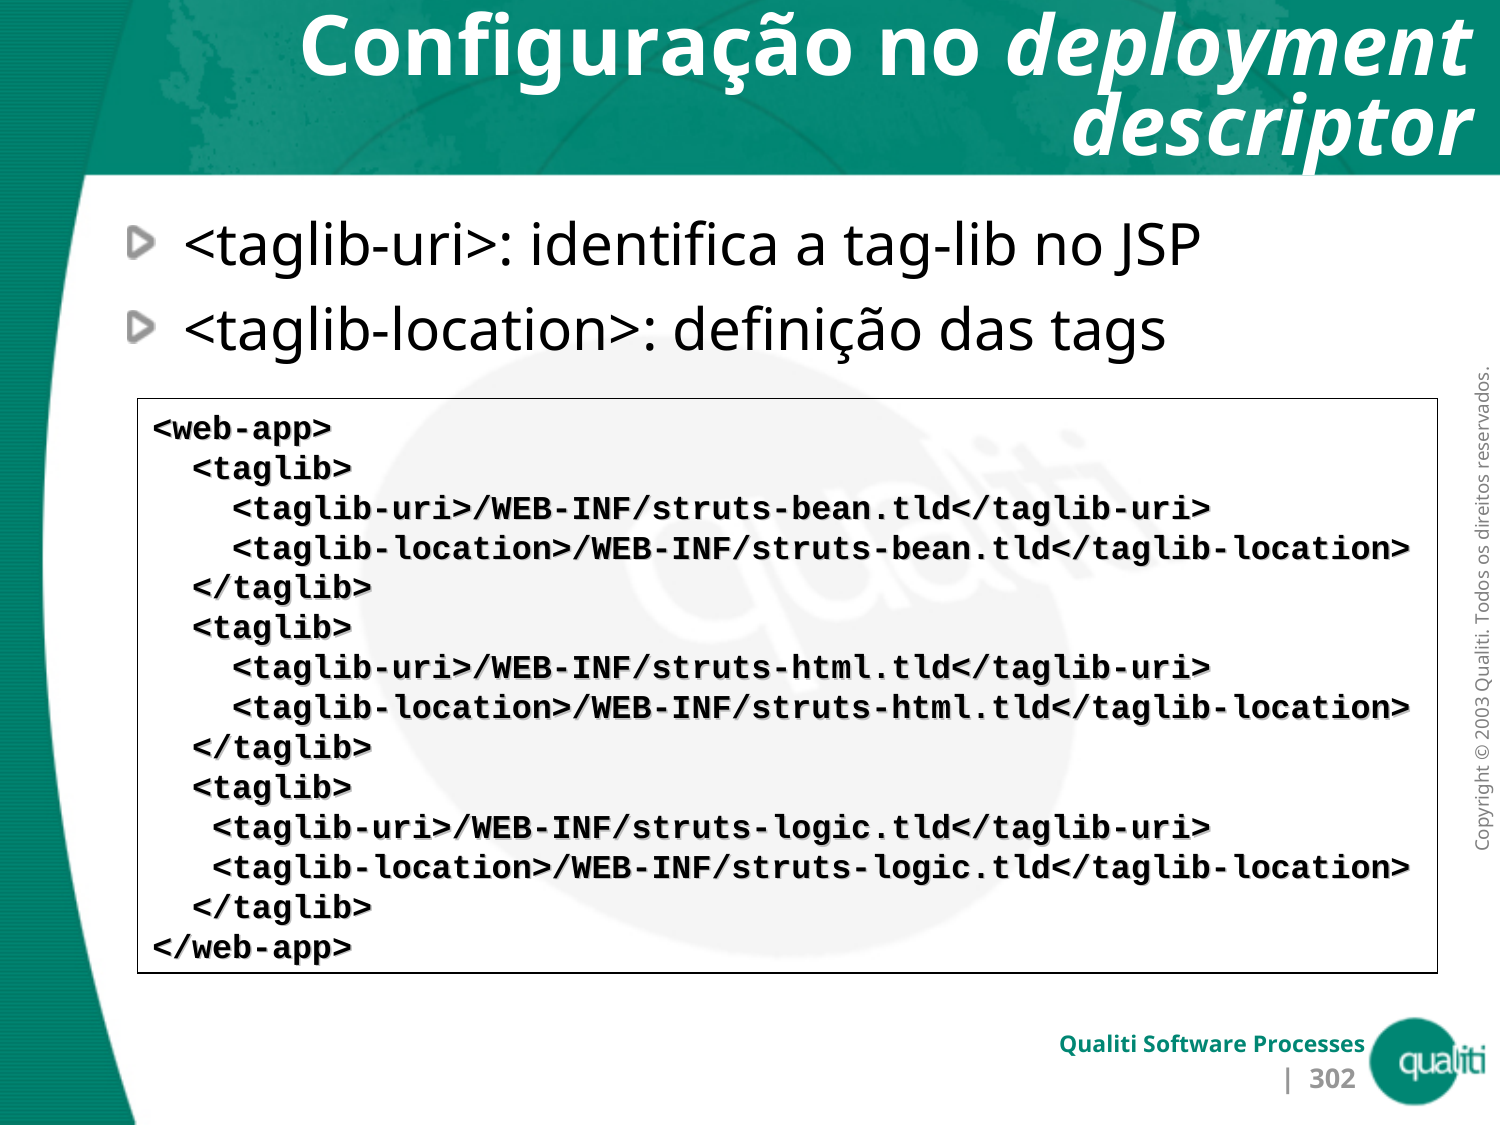

# Configuração no deployment descriptor
<taglib-uri>: identifica a tag-lib no JSP
<taglib-location>: definição das tags
<web-app>
 <taglib>
 <taglib-uri>/WEB-INF/struts-bean.tld</taglib-uri>
 <taglib-location>/WEB-INF/struts-bean.tld</taglib-location>
 </taglib>
 <taglib>
 <taglib-uri>/WEB-INF/struts-html.tld</taglib-uri>
 <taglib-location>/WEB-INF/struts-html.tld</taglib-location>
 </taglib>
 <taglib>
 <taglib-uri>/WEB-INF/struts-logic.tld</taglib-uri>
 <taglib-location>/WEB-INF/struts-logic.tld</taglib-location>
 </taglib> </web-app>